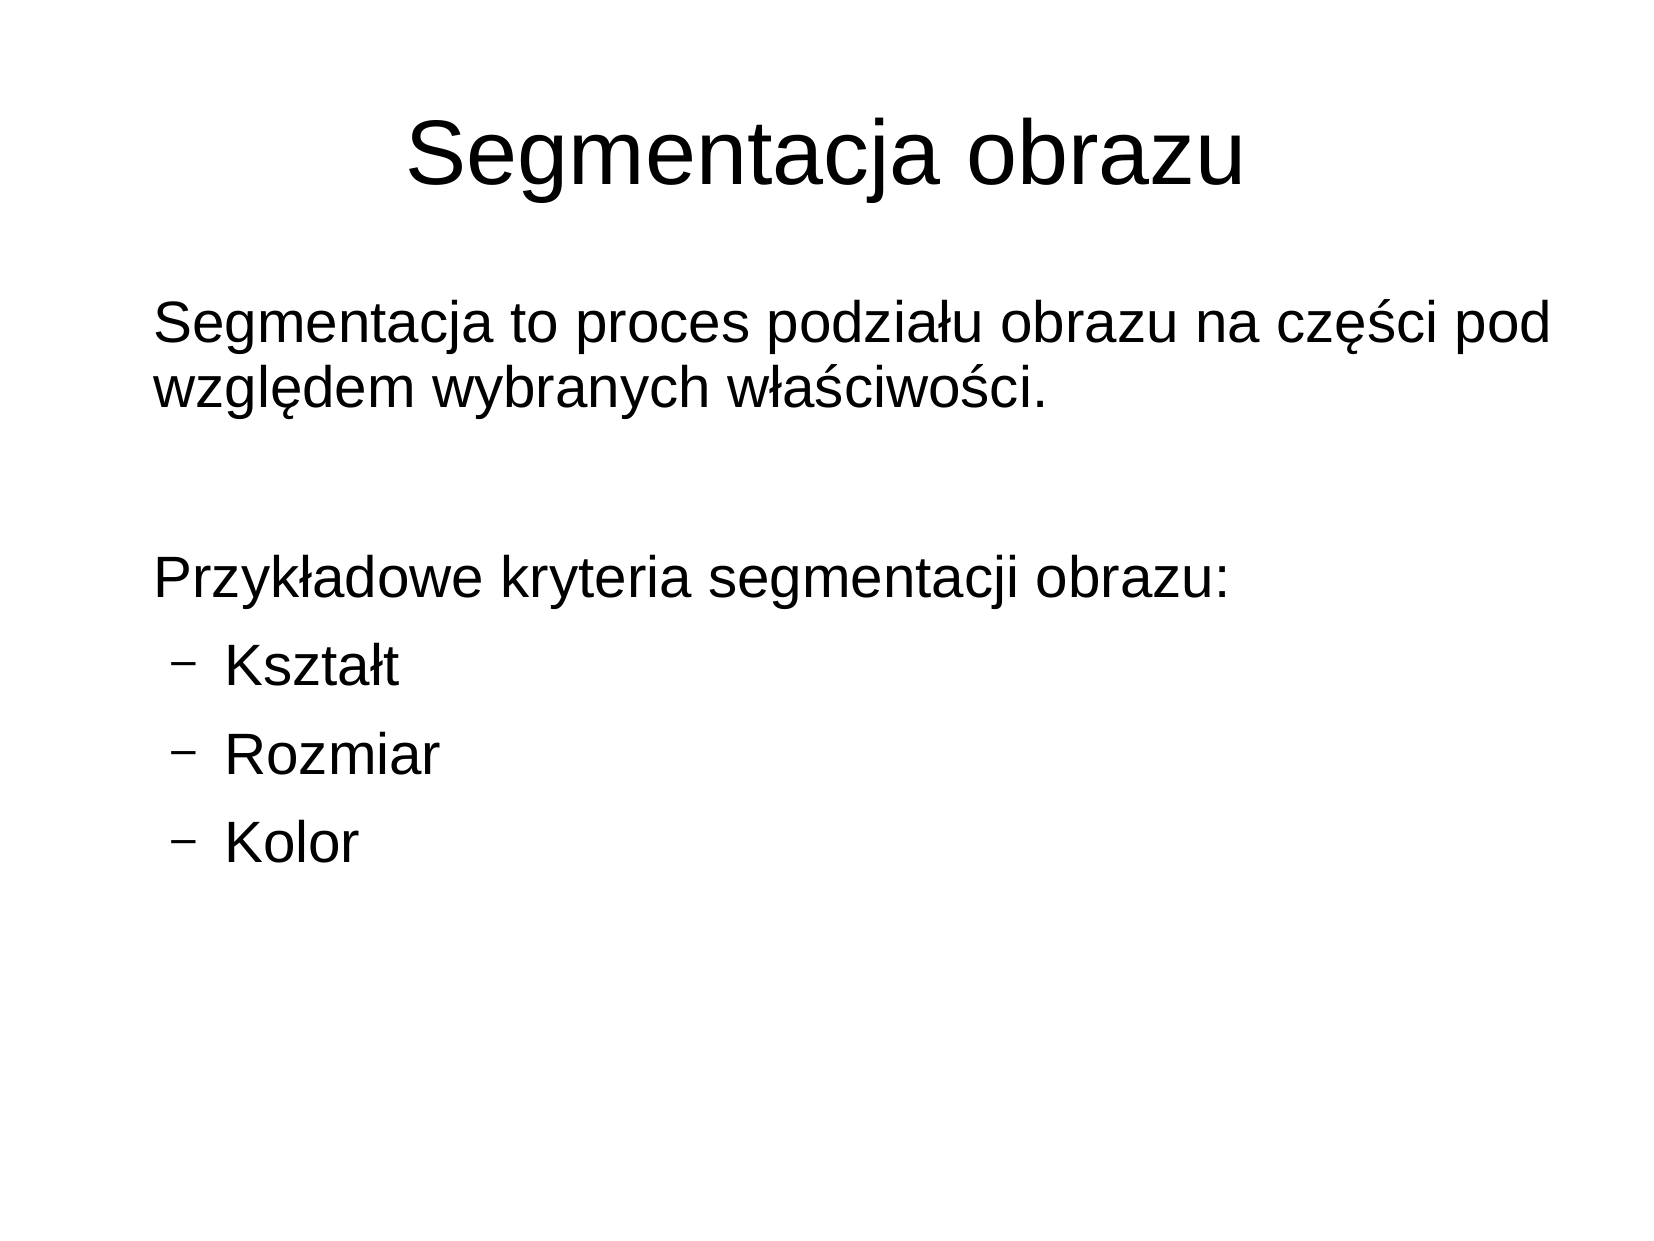

# Segmentacja obrazu
Segmentacja to proces podziału obrazu na części pod względem wybranych właściwości.
Przykładowe kryteria segmentacji obrazu:
Kształt
Rozmiar
Kolor